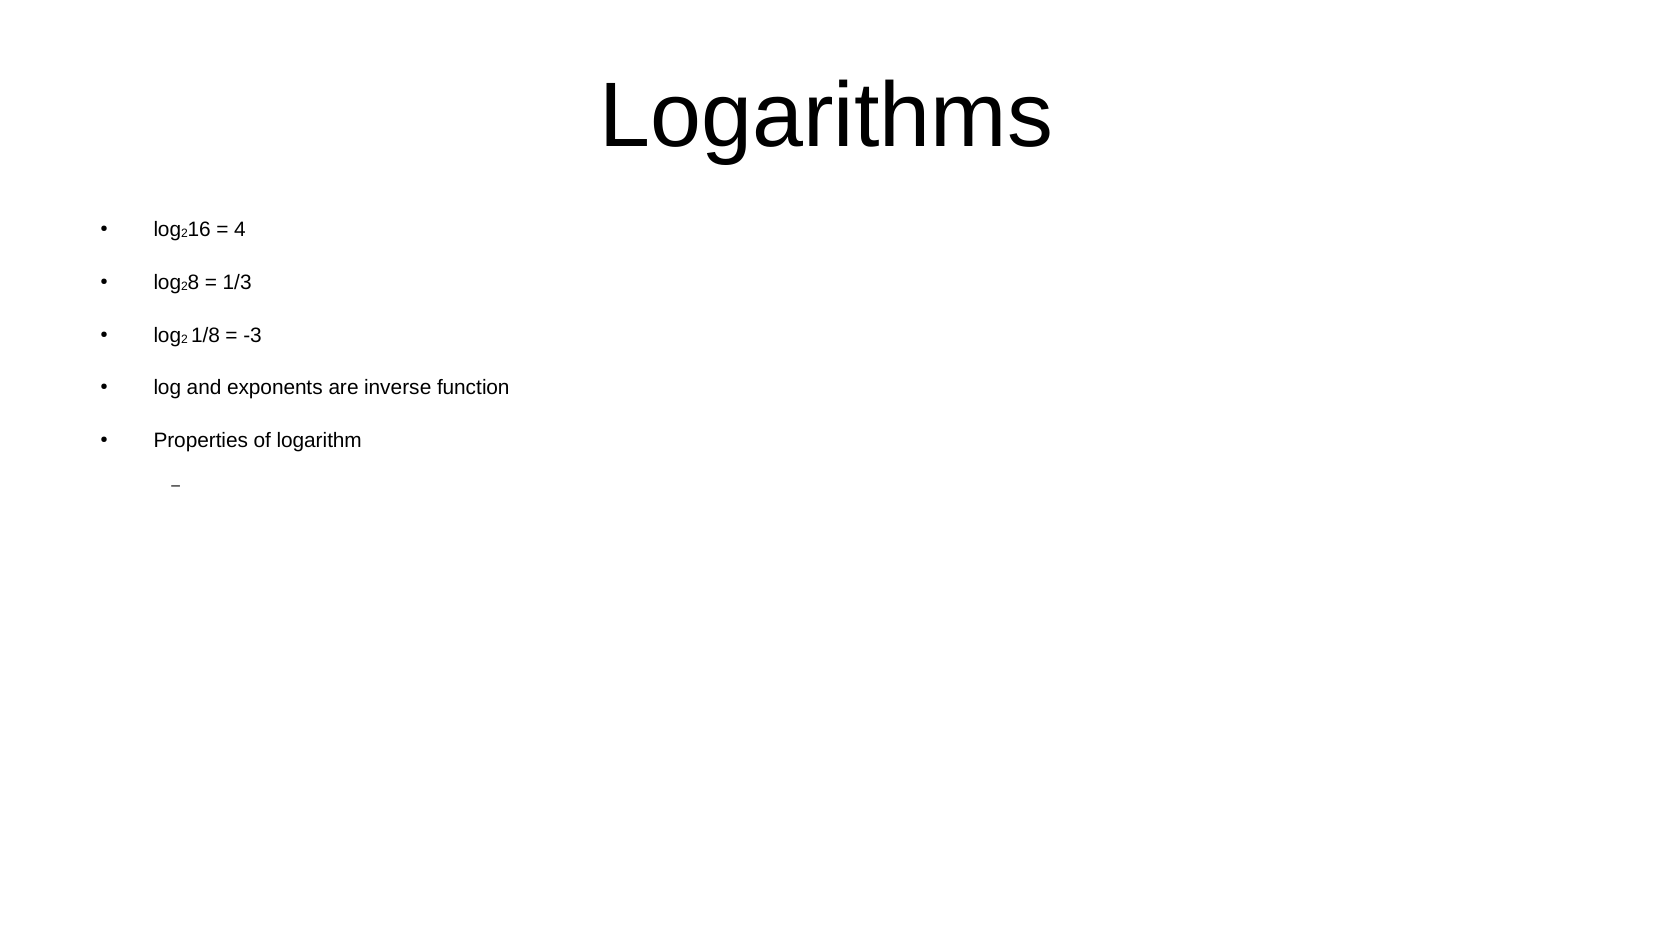

# Logarithms
log216 = 4
log28 = 1/3
log2 1/8 = -3
log and exponents are inverse function
Properties of logarithm